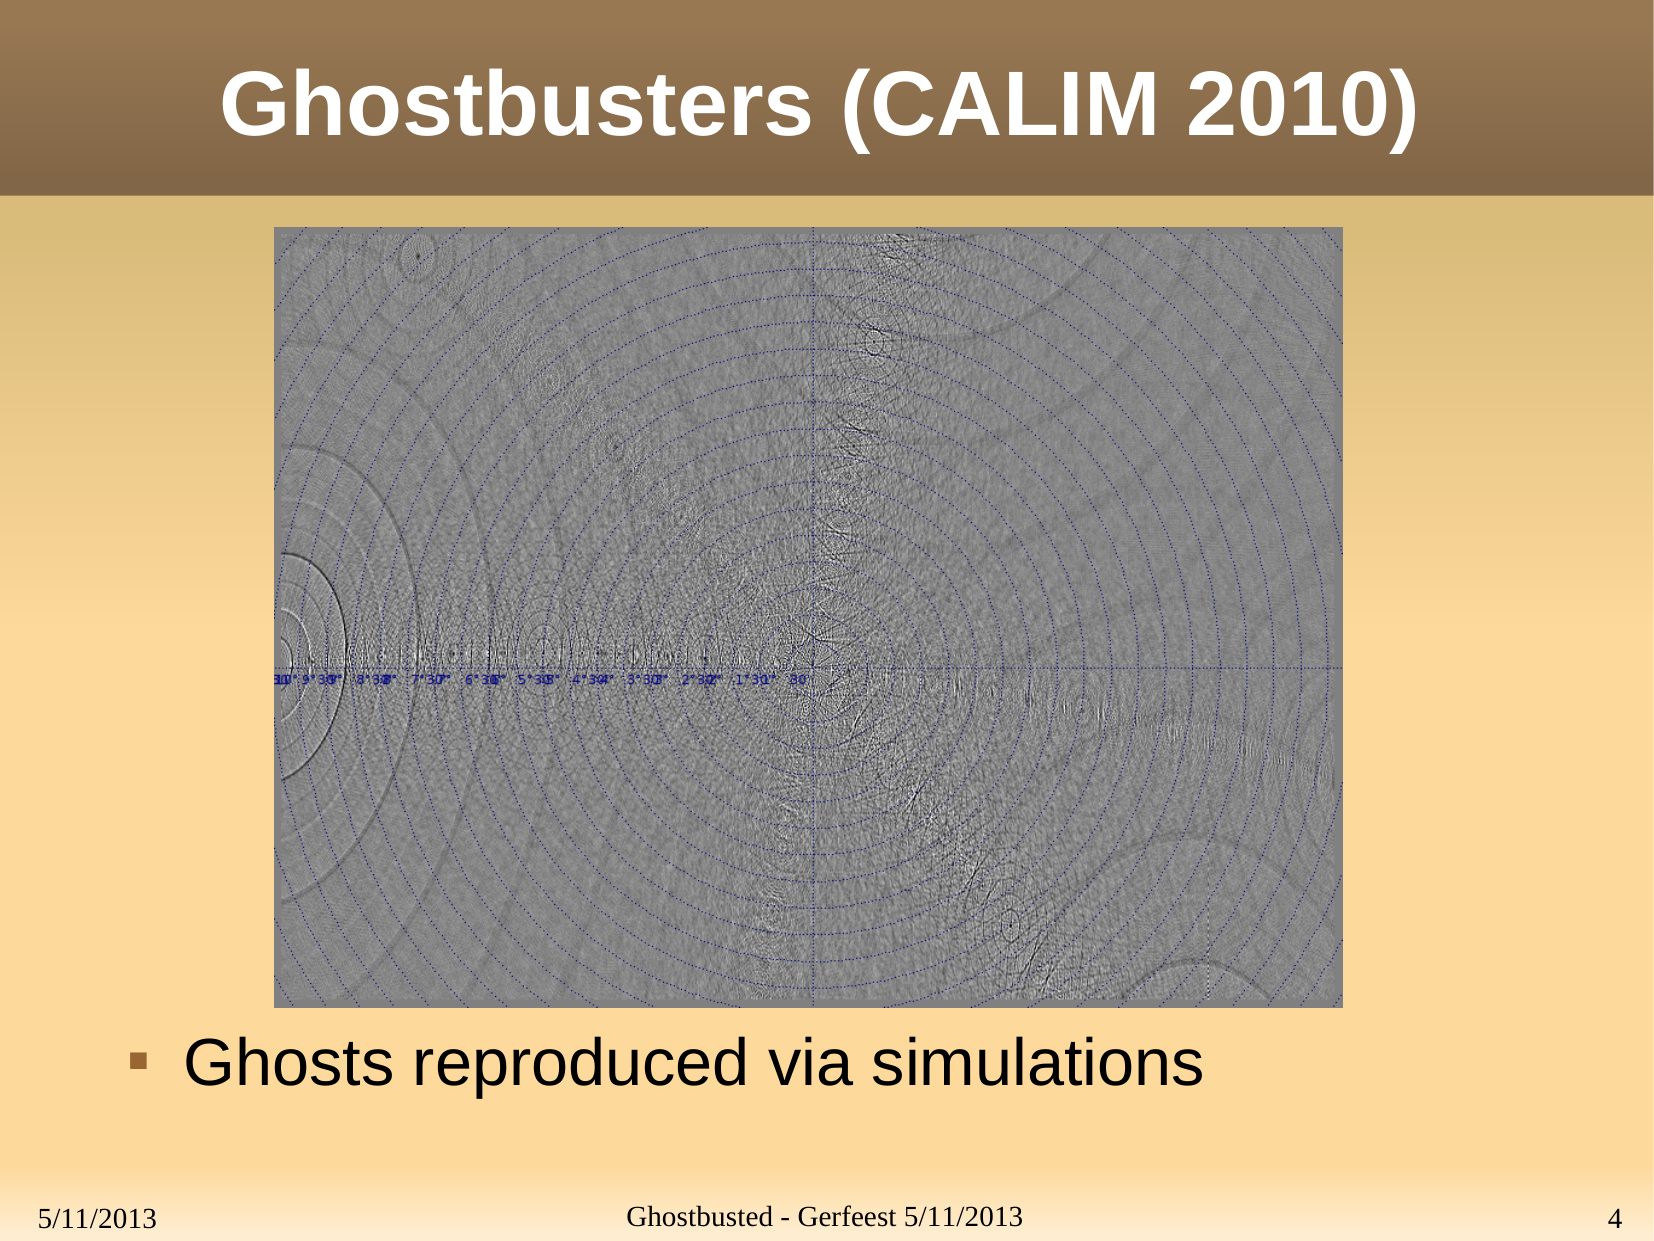

# Ghostbusters (CALIM 2010)
Ghosts reproduced via simulations
Ghostbusted - Gerfeest 5/11/2013
5/11/2013
4